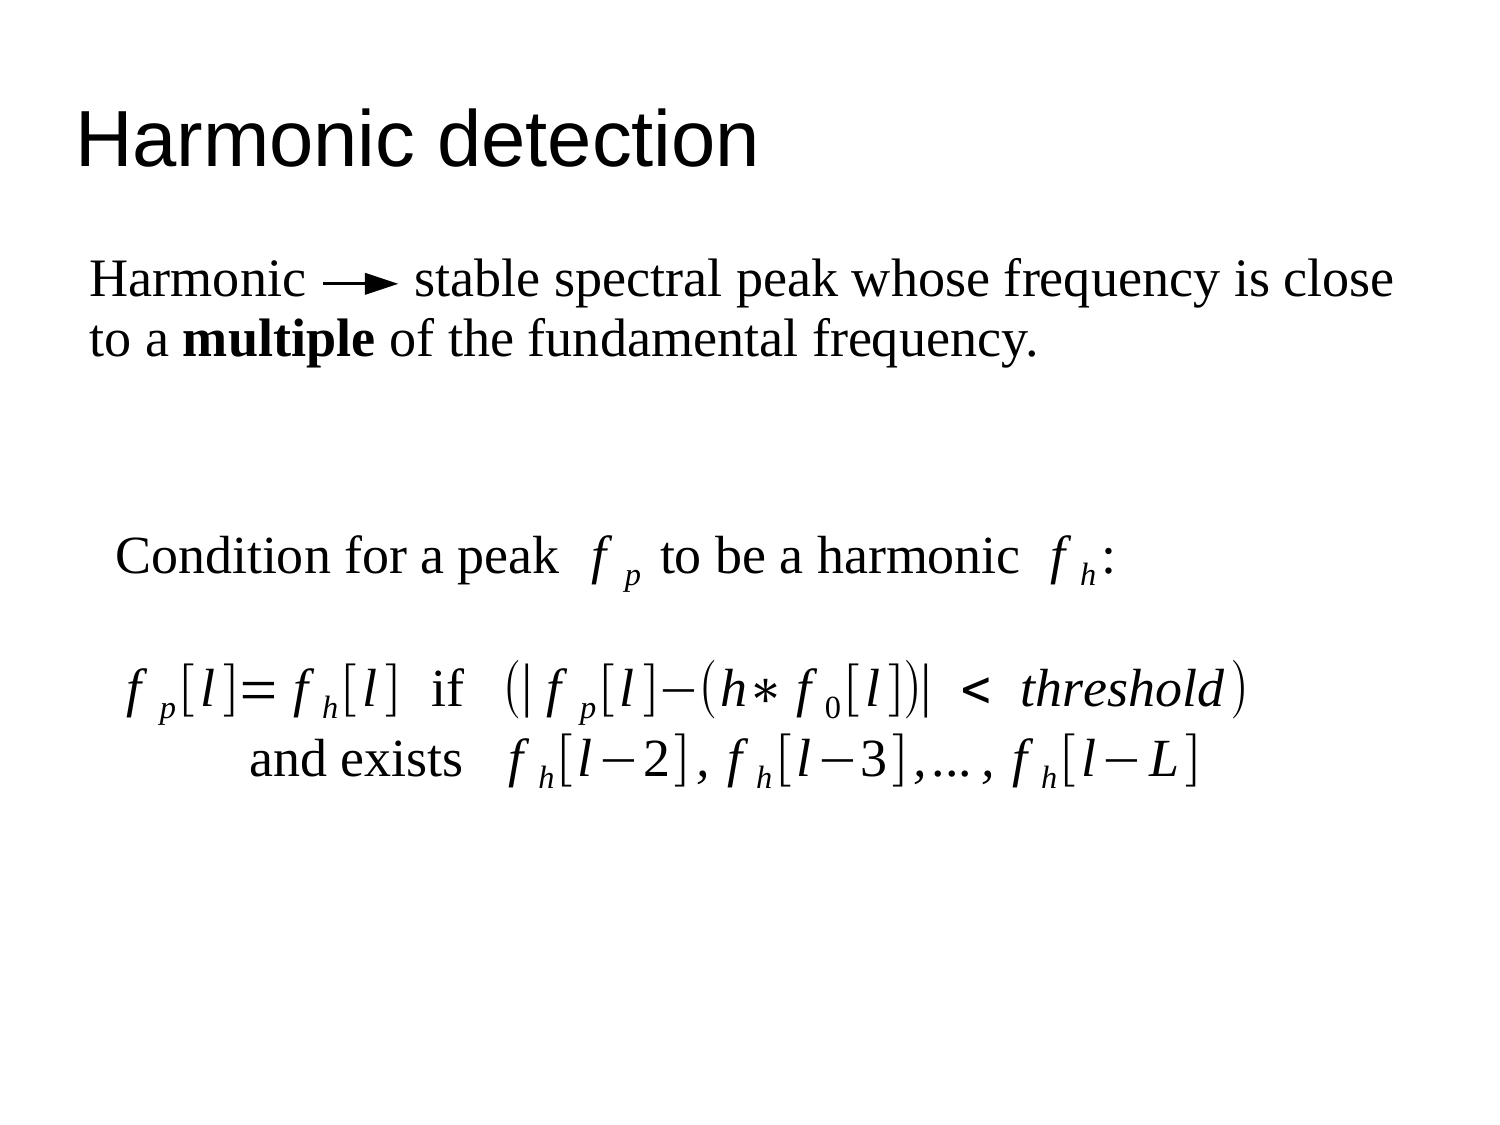

# Harmonic detection
Harmonic stable spectral peak whose frequency is close to a multiple of the fundamental frequency.